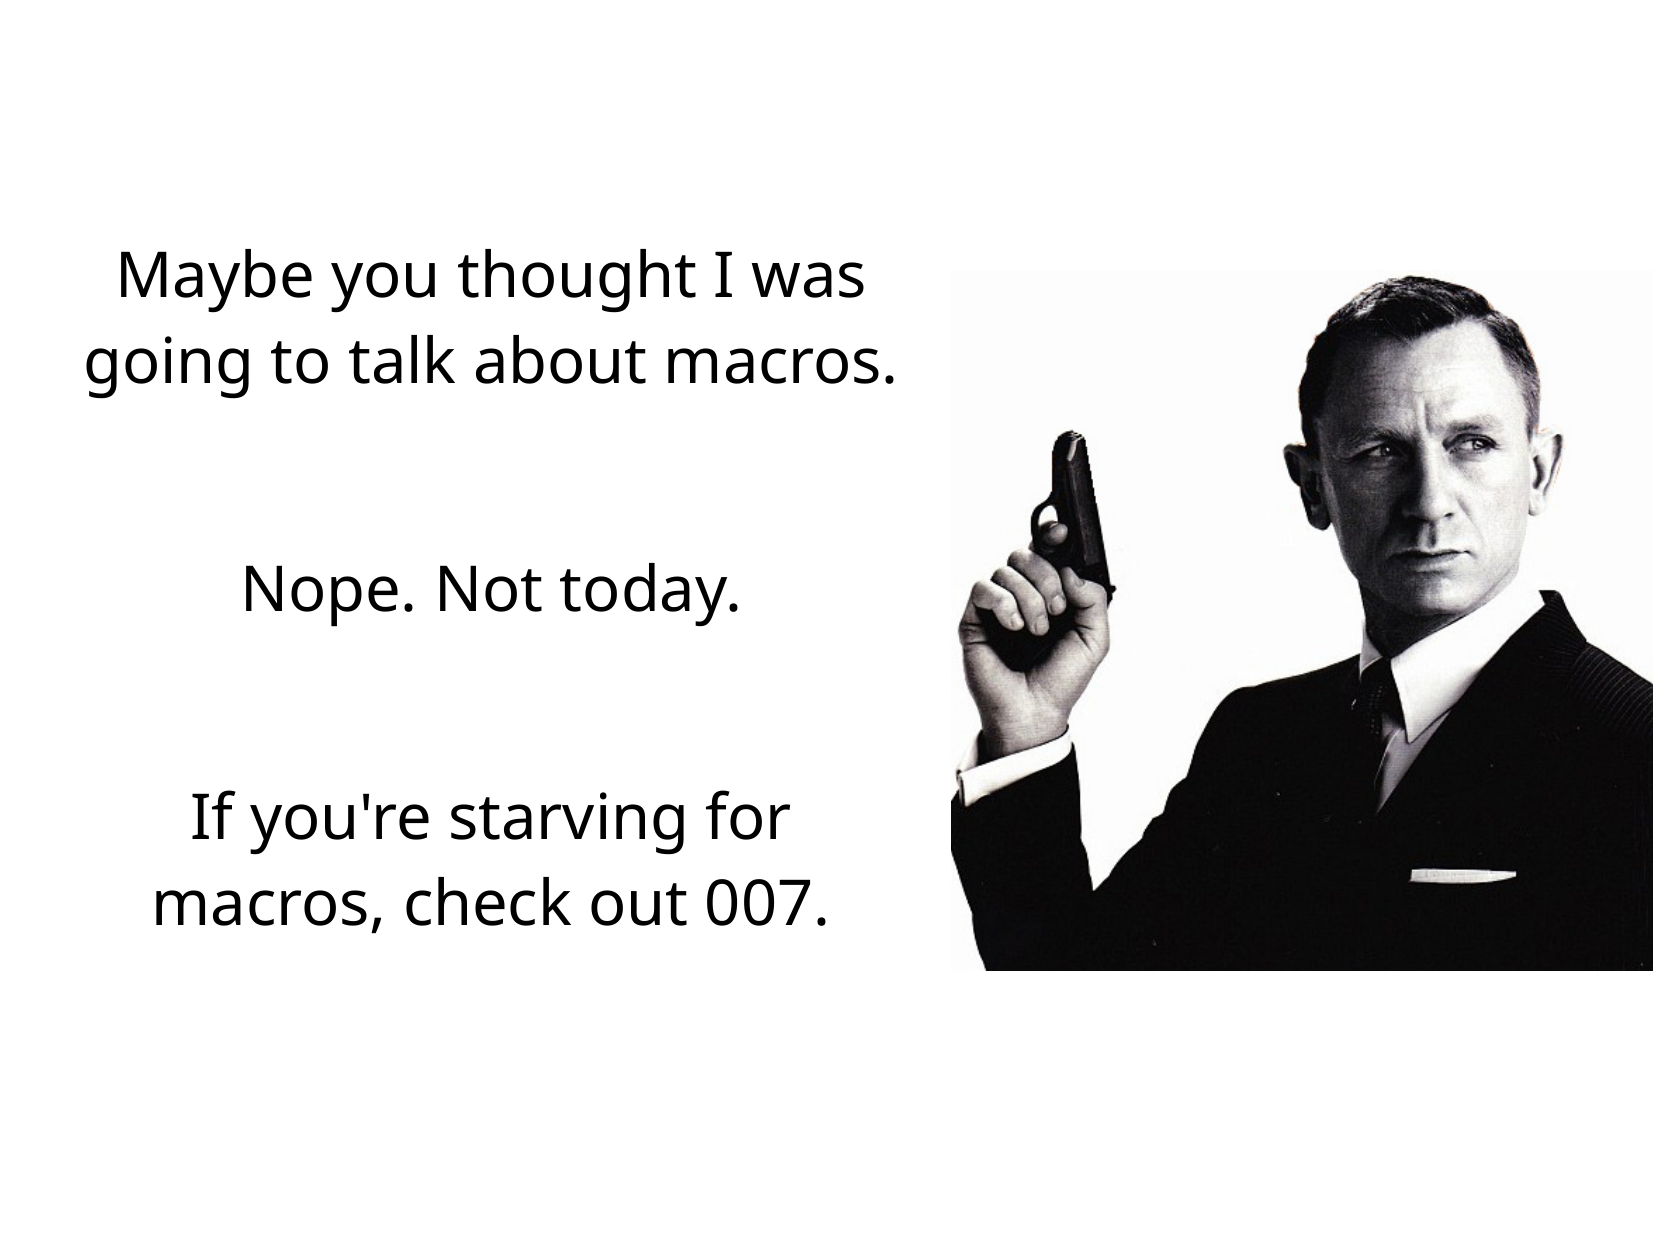

# Maybe you thought I was going to talk about macros.
Nope. Not today.
If you're starving for macros, check out 007.